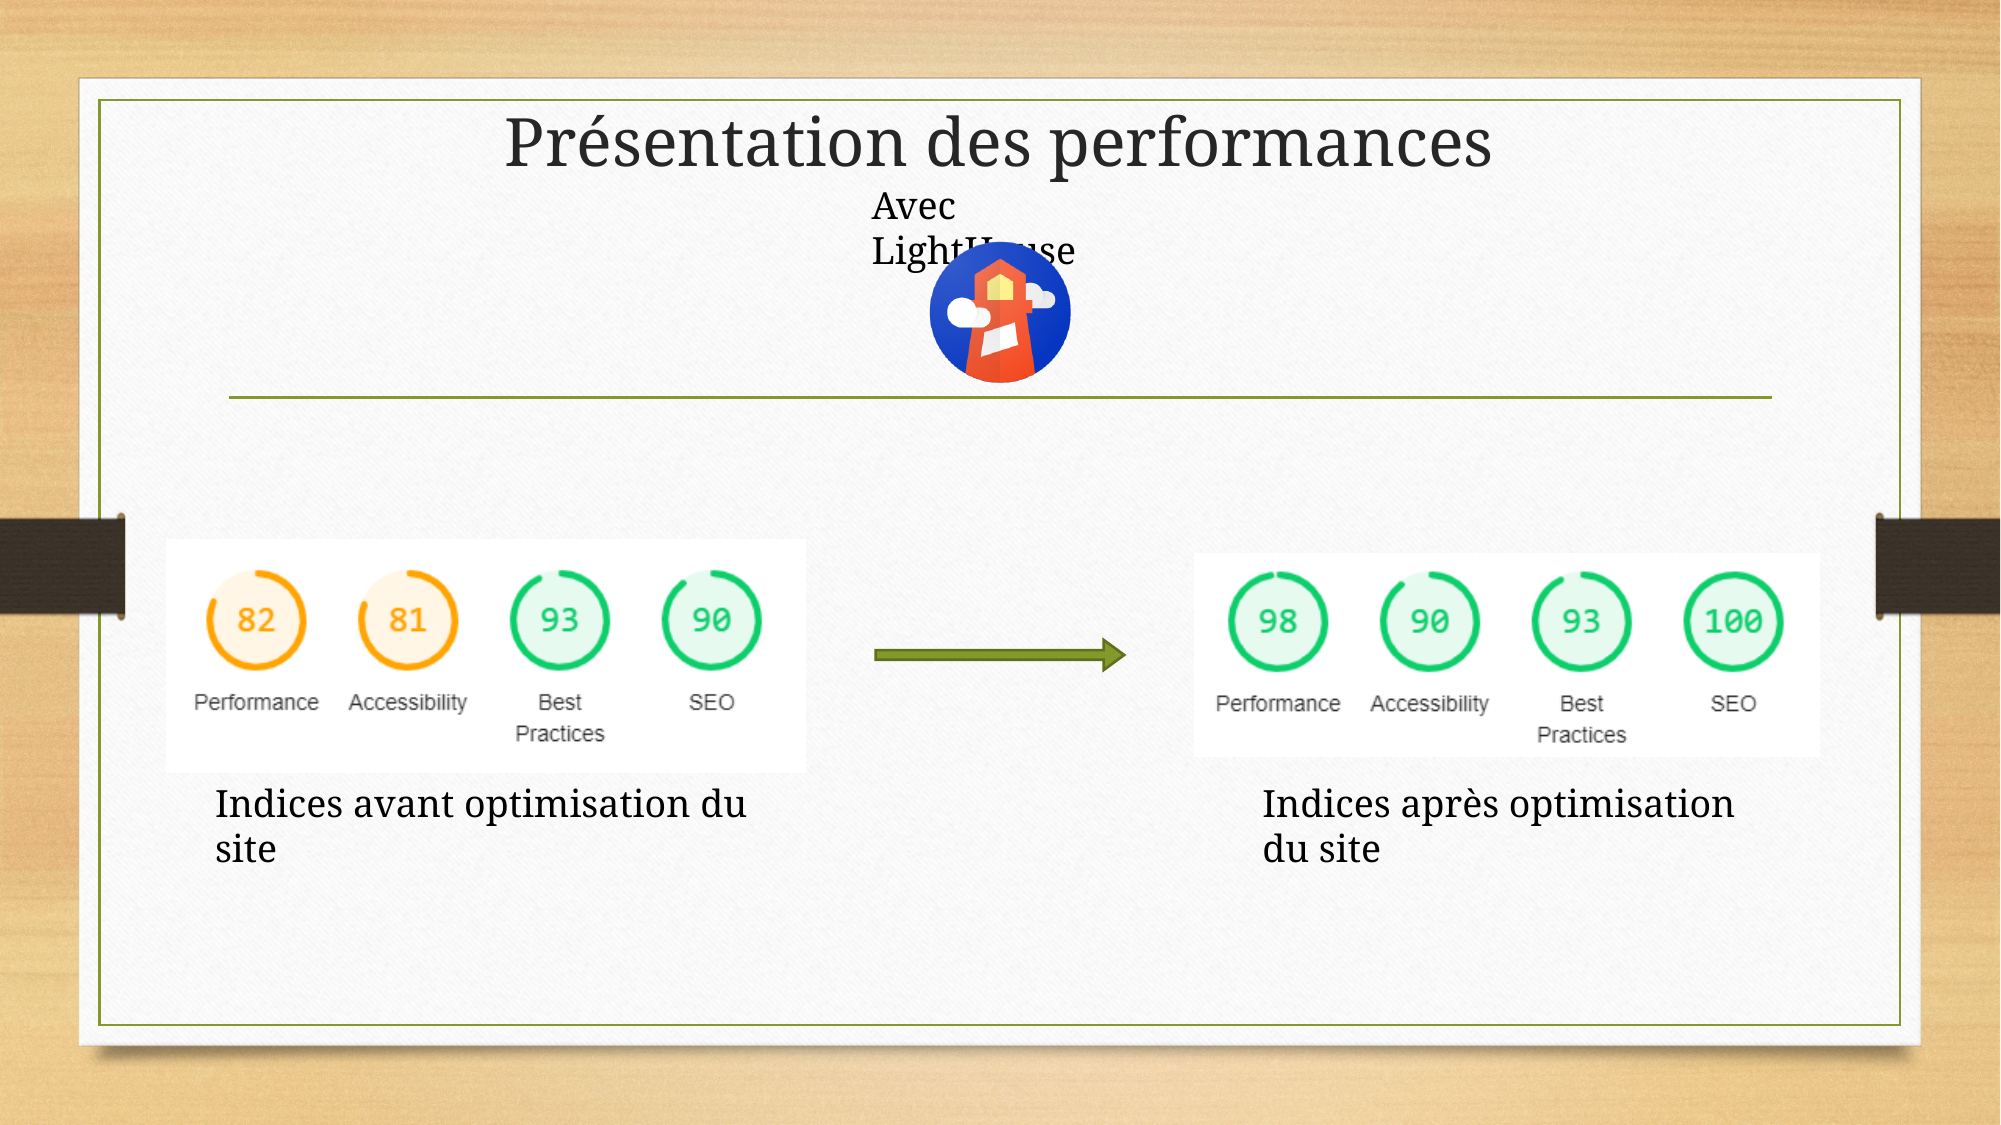

# Présentation des performances
Avec LightHouse
Indices avant optimisation du site
Indices après optimisation du site